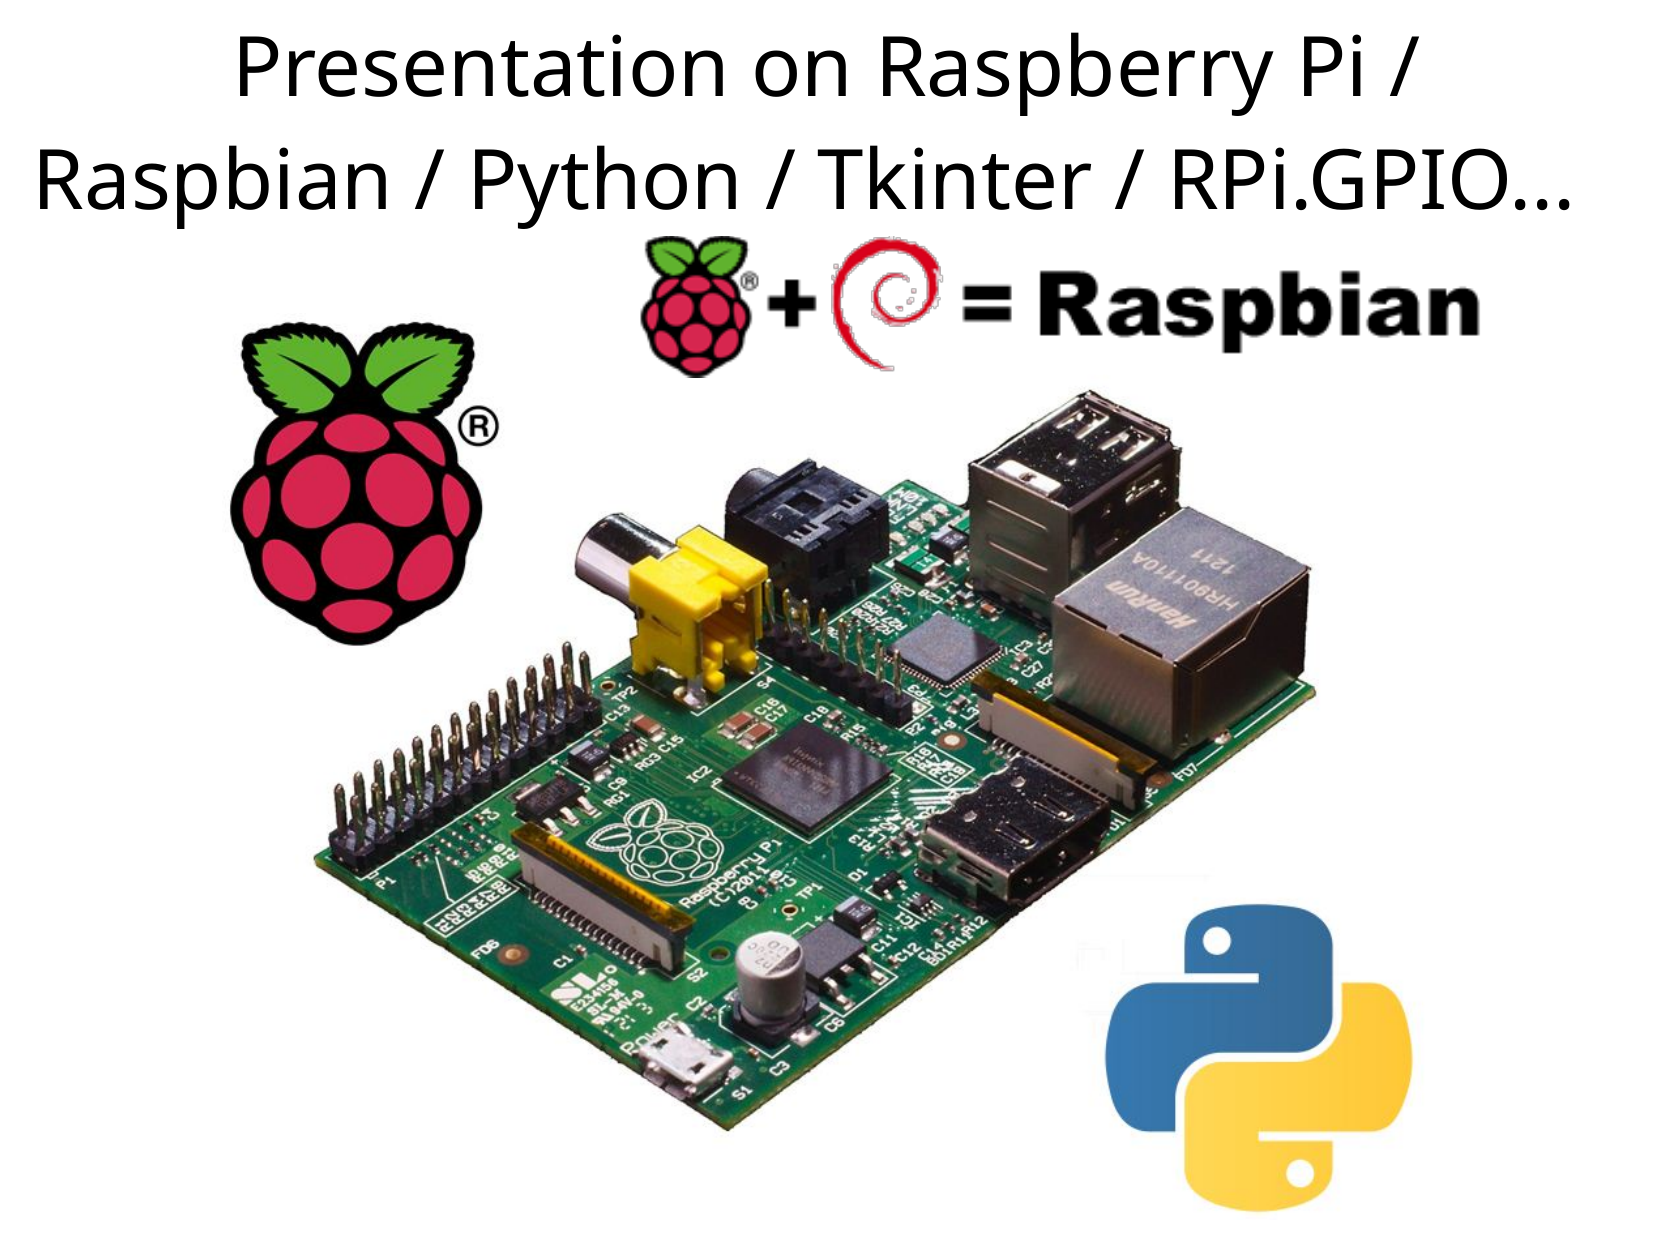

# Presentation on Raspberry Pi / Raspbian / Python / Tkinter / RPi.GPIO...